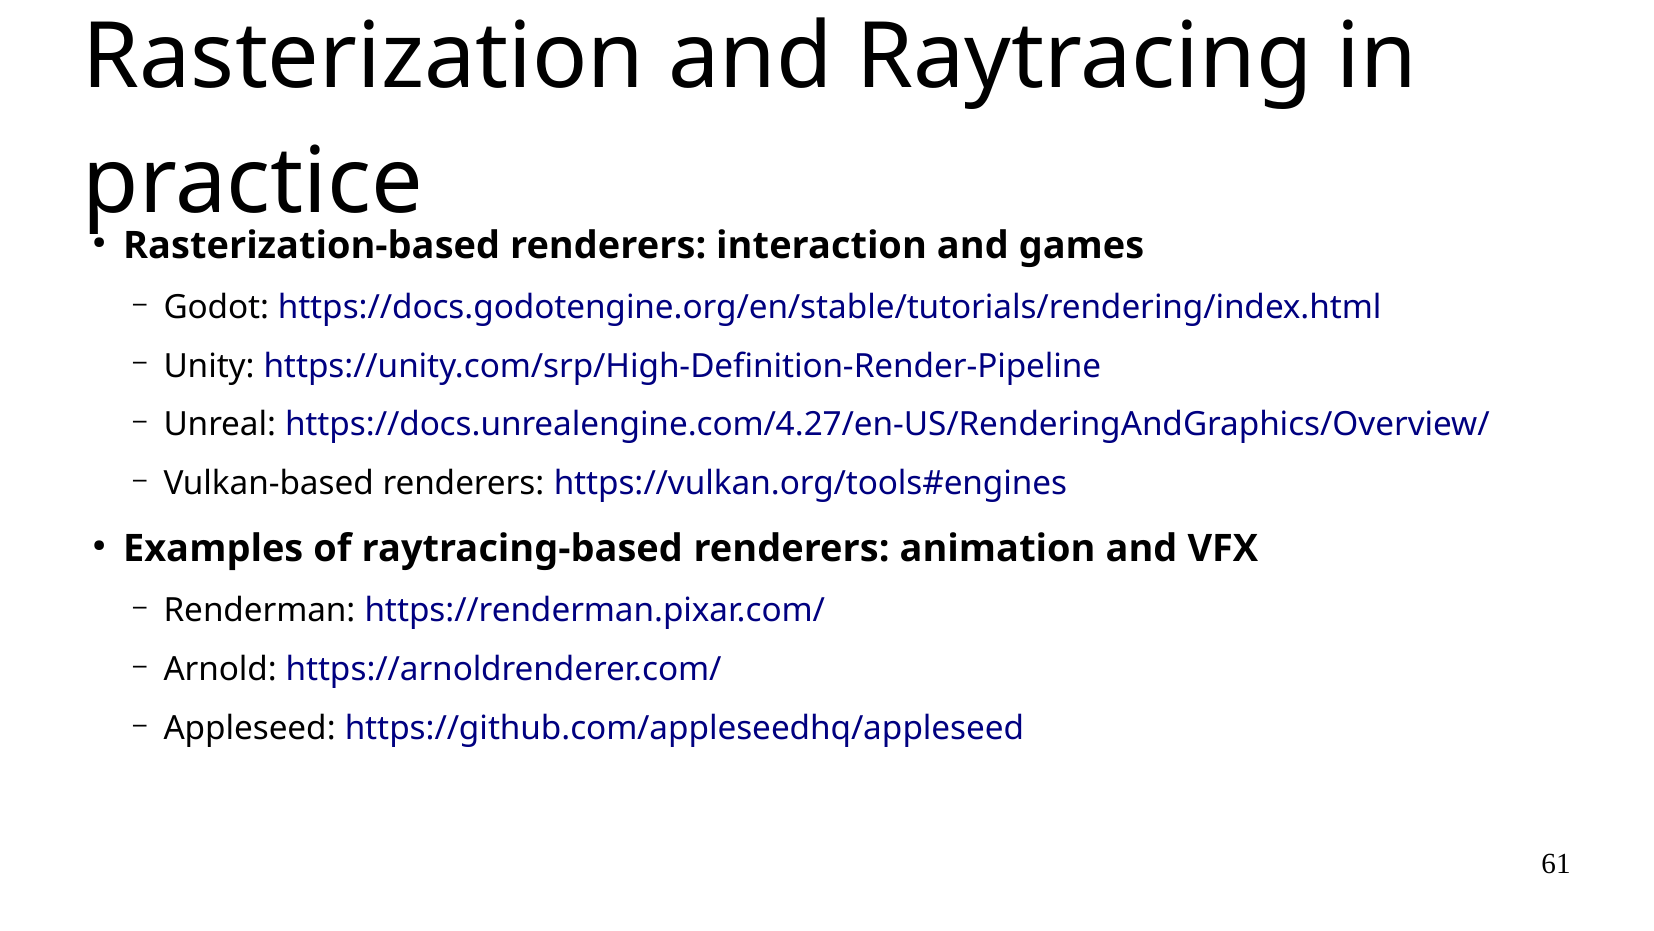

# Rasterization and Raytracing in practice
Rasterization-based renderers: interaction and games
Godot: https://docs.godotengine.org/en/stable/tutorials/rendering/index.html
Unity: https://unity.com/srp/High-Definition-Render-Pipeline
Unreal: https://docs.unrealengine.com/4.27/en-US/RenderingAndGraphics/Overview/
Vulkan-based renderers: https://vulkan.org/tools#engines
Examples of raytracing-based renderers: animation and VFX
Renderman: https://renderman.pixar.com/
Arnold: https://arnoldrenderer.com/
Appleseed: https://github.com/appleseedhq/appleseed
61